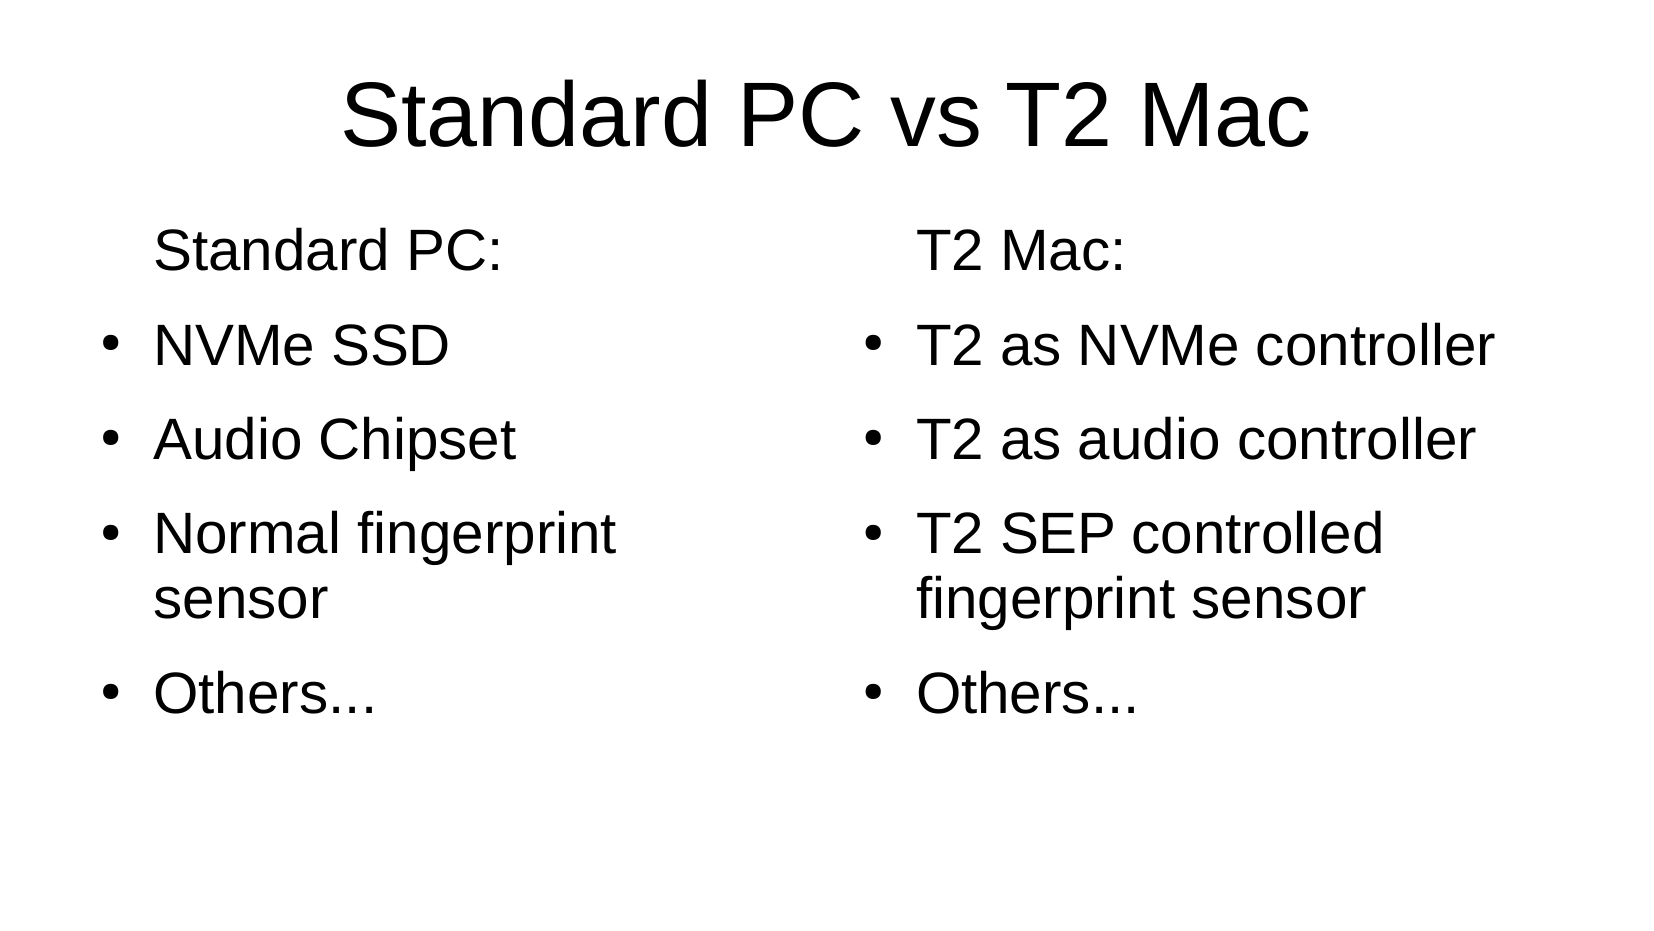

# Standard PC vs T2 Mac
Standard PC:
NVMe SSD
Audio Chipset
Normal fingerprint sensor
Others...
T2 Mac:
T2 as NVMe controller
T2 as audio controller
T2 SEP controlled fingerprint sensor
Others...